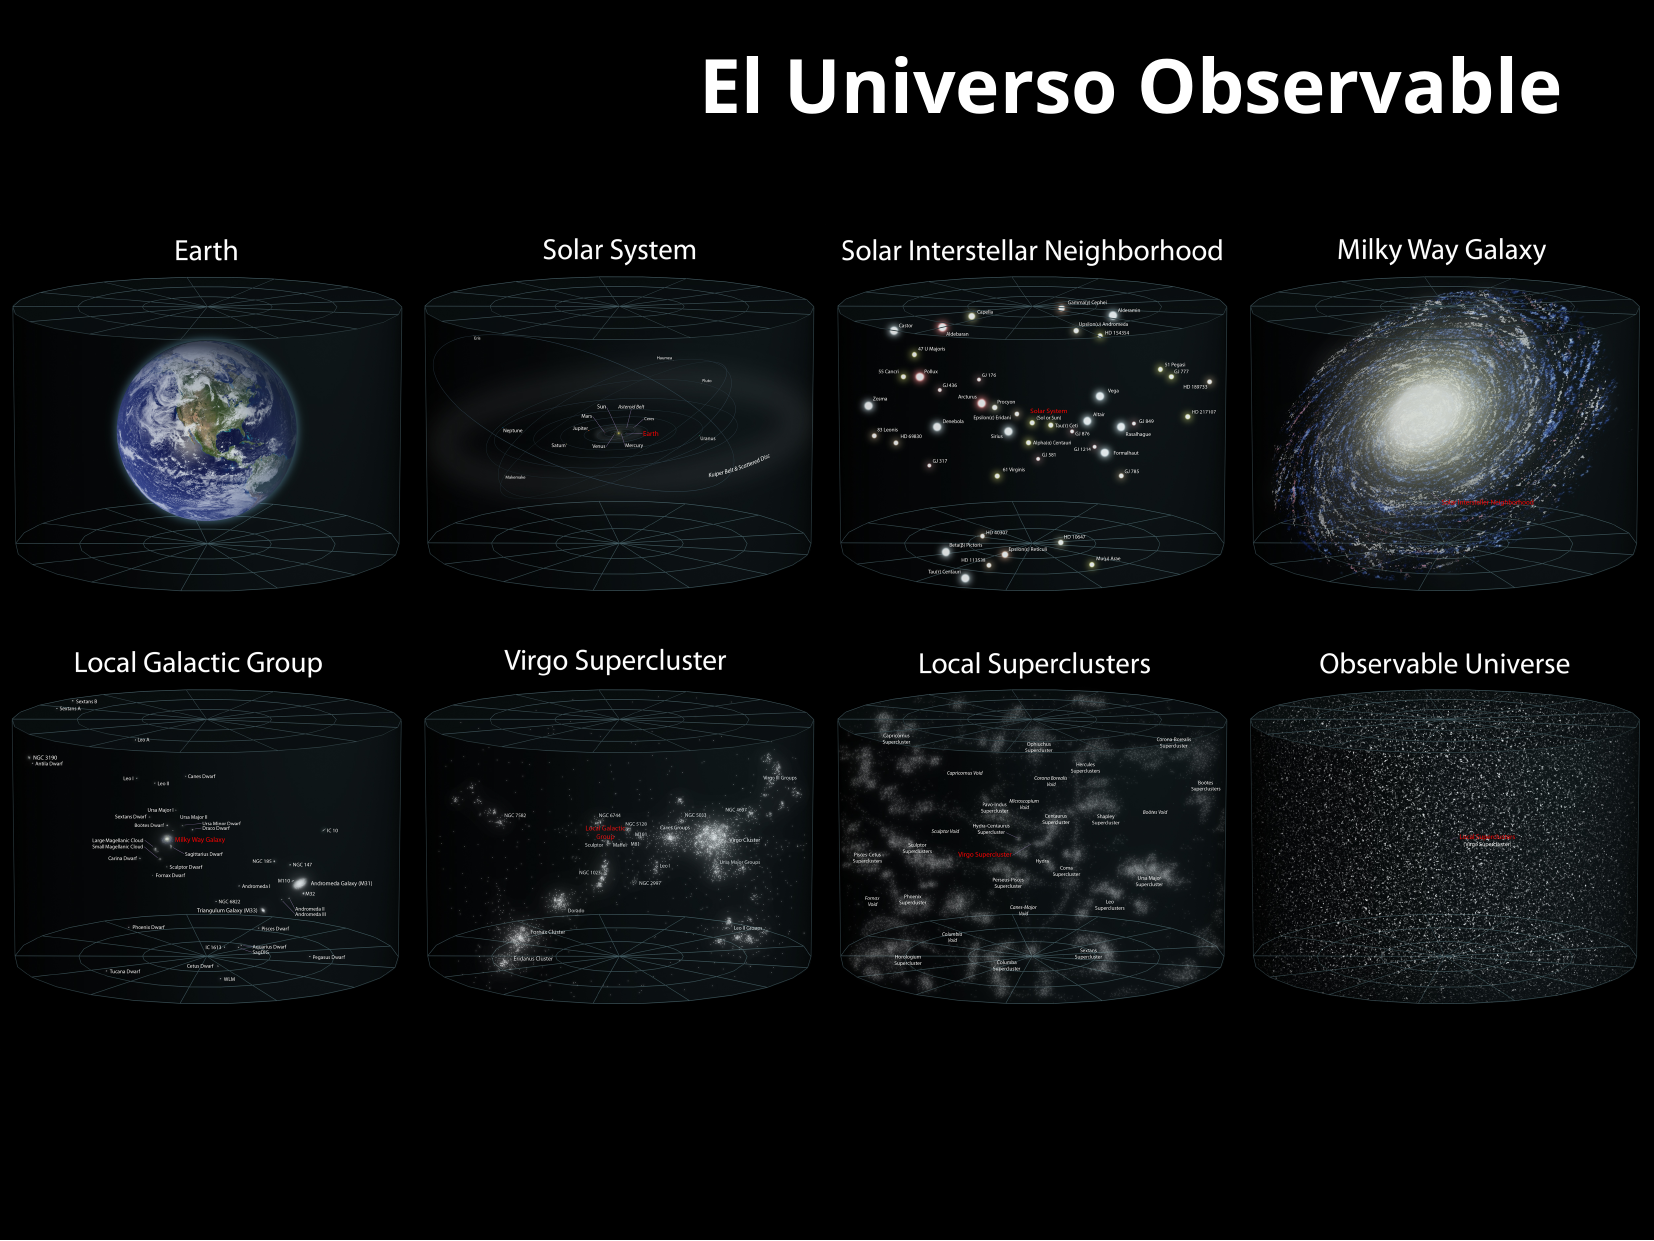

# El Universo Observable
H. Asorey - Física IV B
66